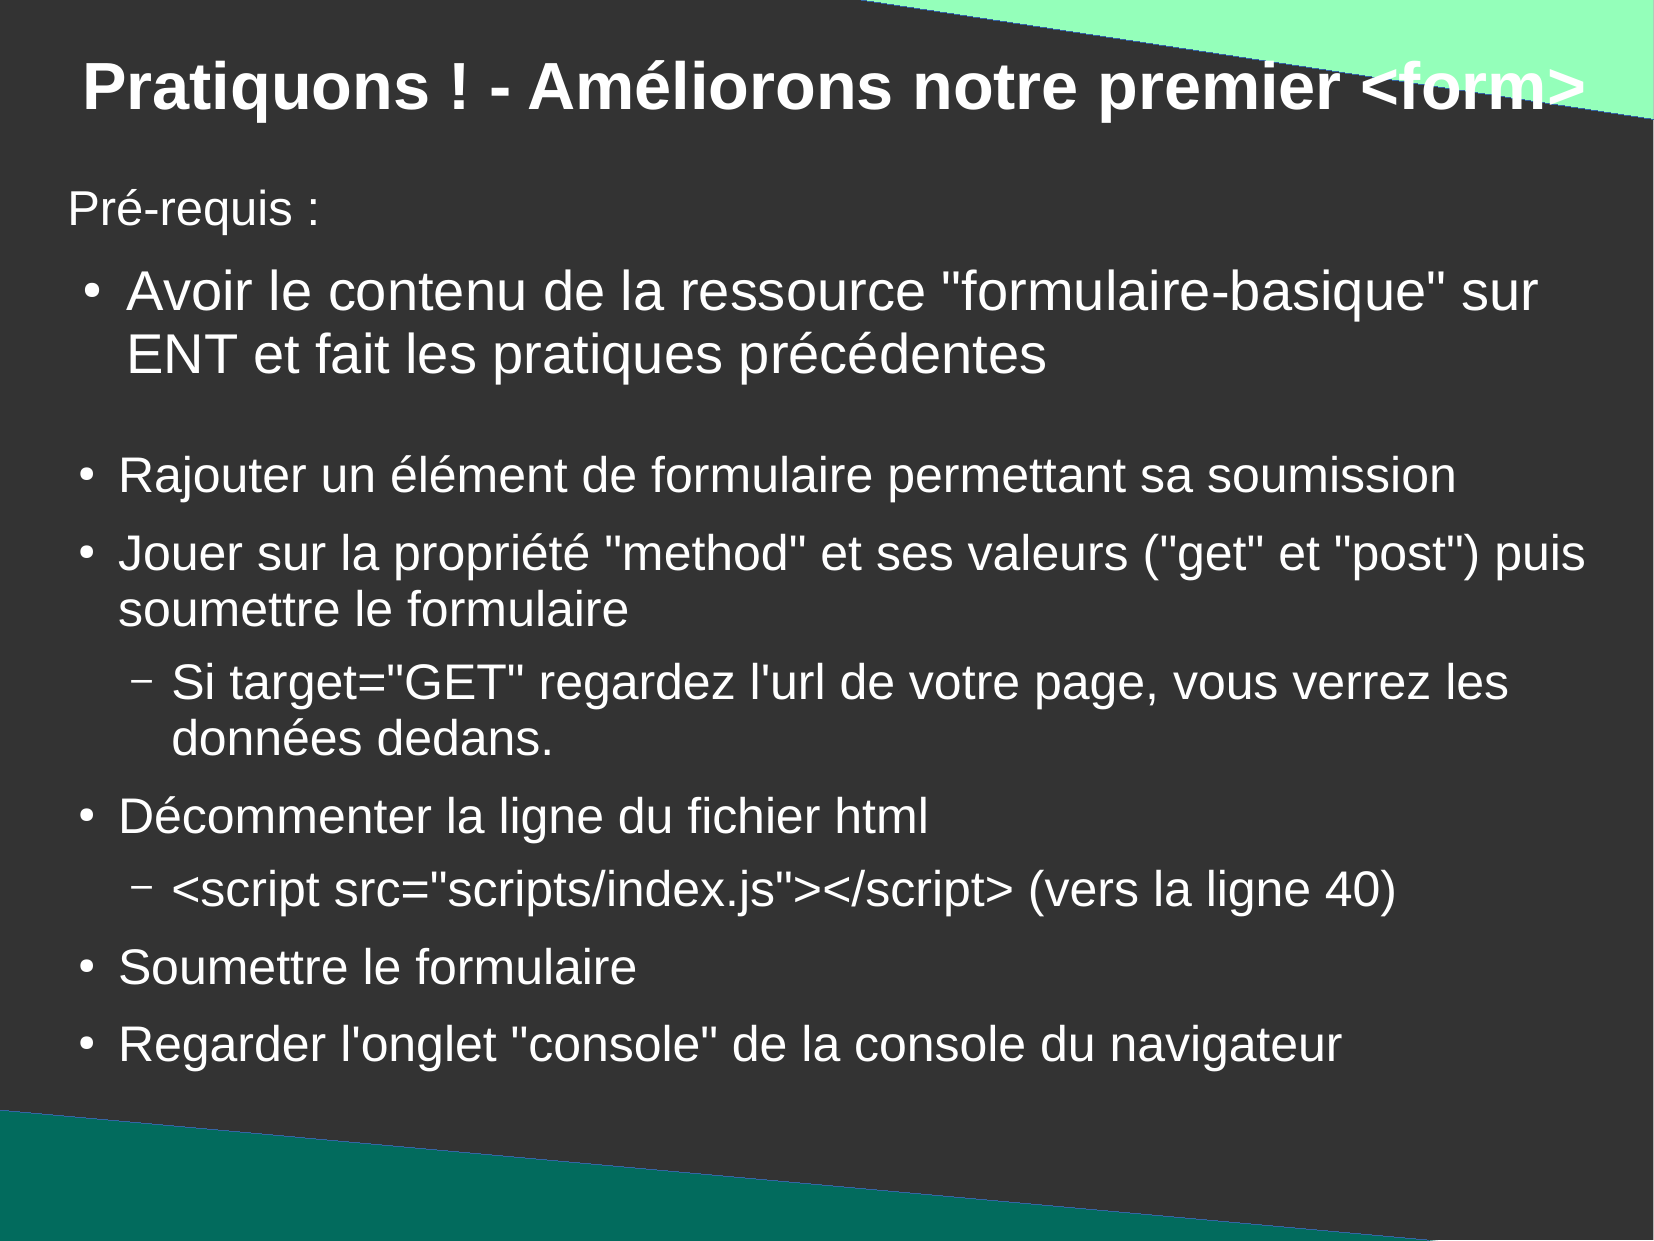

# Pratiquons ! - Améliorons notre premier <form>
Pré-requis :
Avoir le contenu de la ressource "formulaire-basique" sur ENT et fait les pratiques précédentes
Rajouter un élément de formulaire permettant sa soumission
Jouer sur la propriété "method" et ses valeurs ("get" et "post") puis soumettre le formulaire
Si target="GET" regardez l'url de votre page, vous verrez les données dedans.
Décommenter la ligne du fichier html
<script src="scripts/index.js"></script> (vers la ligne 40)
Soumettre le formulaire
Regarder l'onglet "console" de la console du navigateur